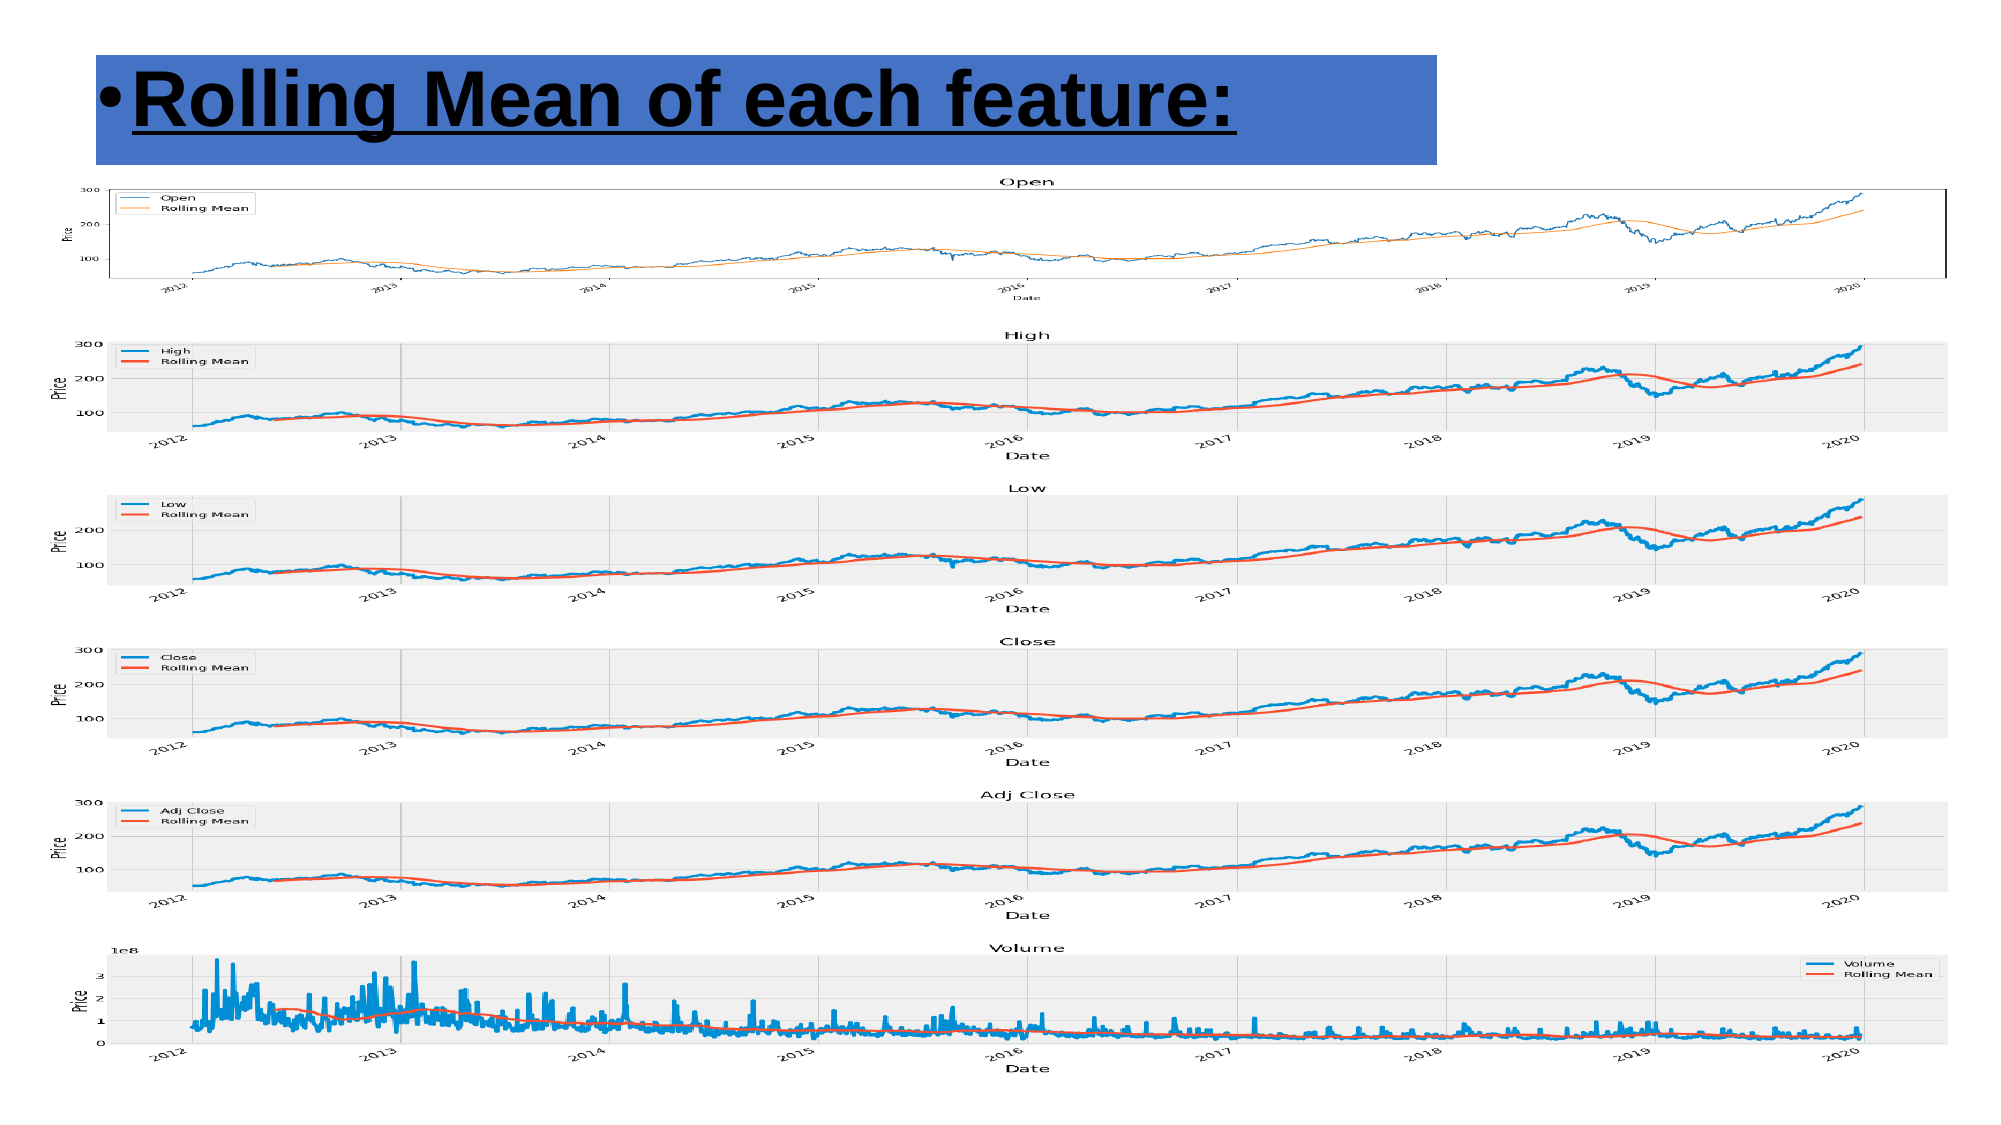

| Rolling Mean of each feature: |
| --- |